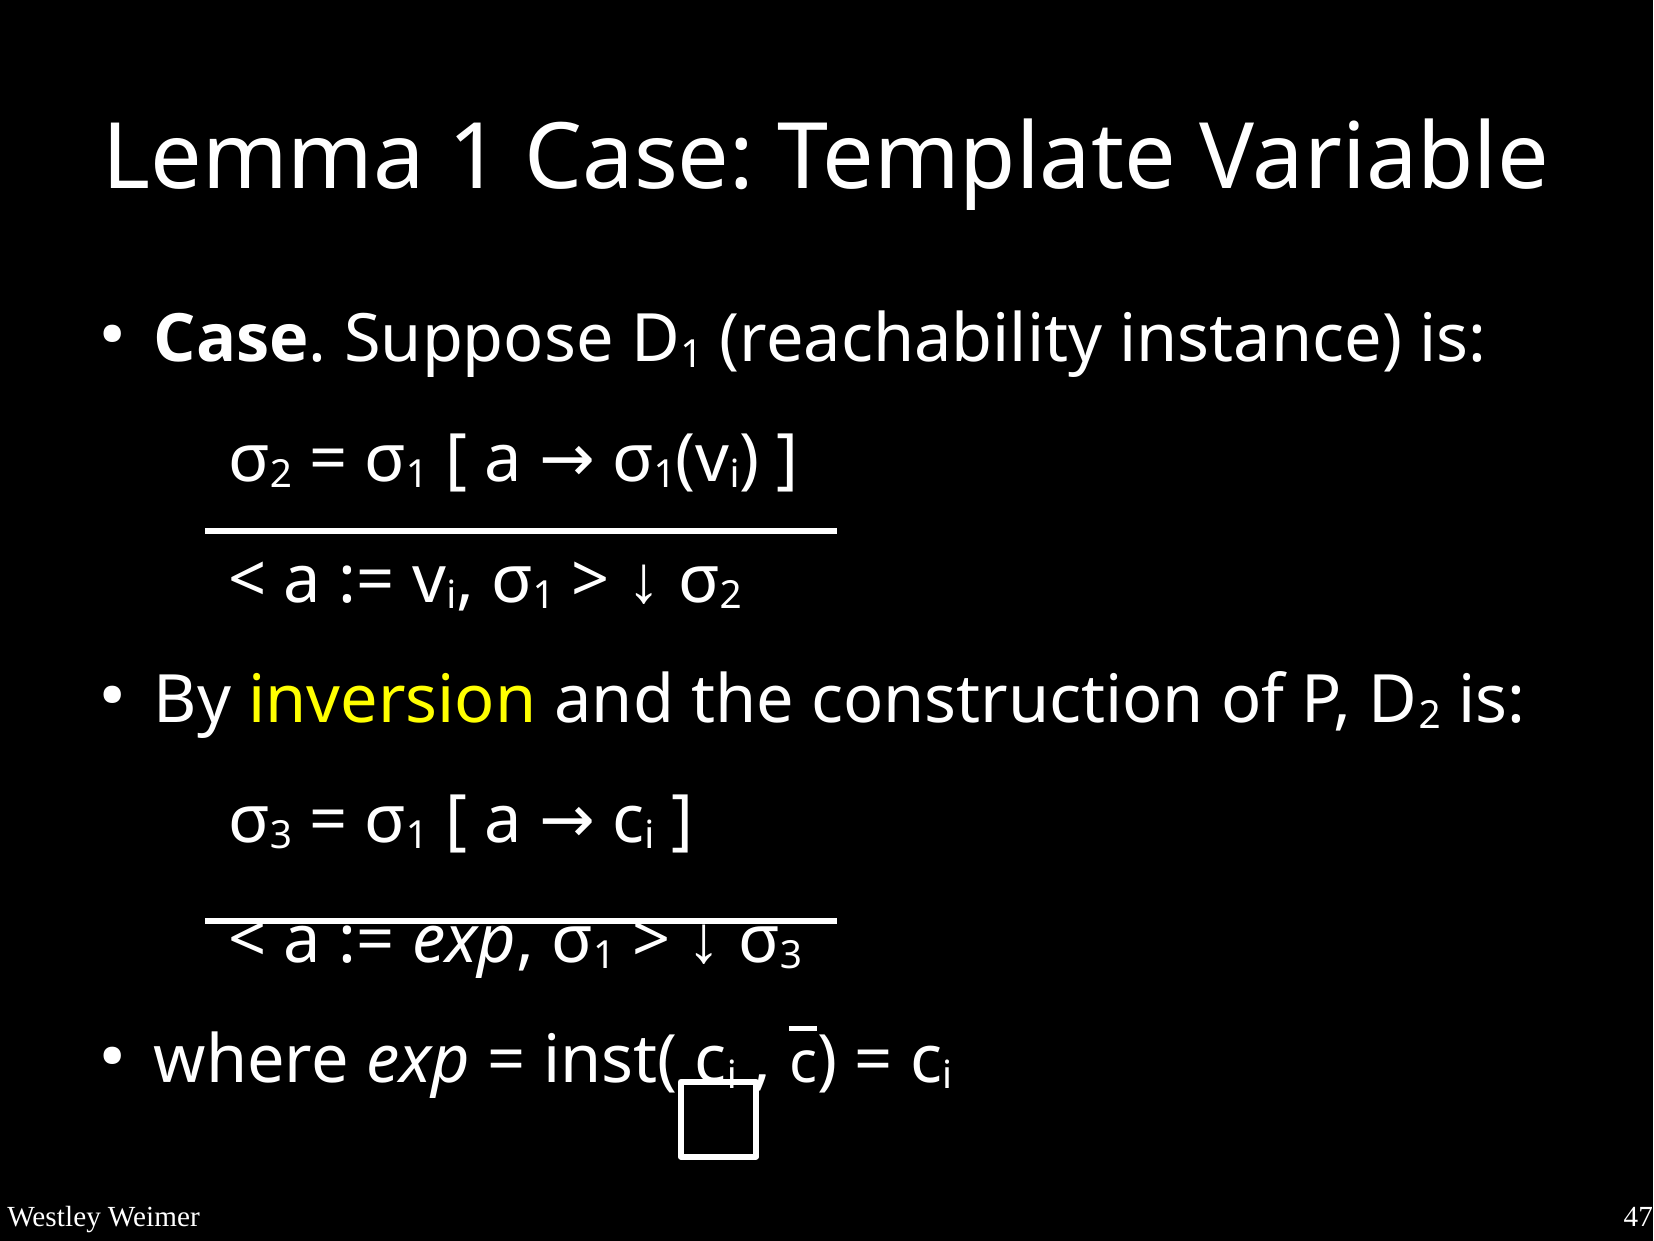

# Lemma 1 Case: Template Variable
Case. Suppose D1 (reachability instance) is:
 	σ2 = σ1 [ a → σ1(vi) ]
 	< a := vi, σ1 > ↓ σ2
By inversion and the construction of P, D2 is:
 	σ3 = σ1 [ a → ci ]
 	< a := exp, σ1 > ↓ σ3
where exp = inst( ci , c) = ci
47